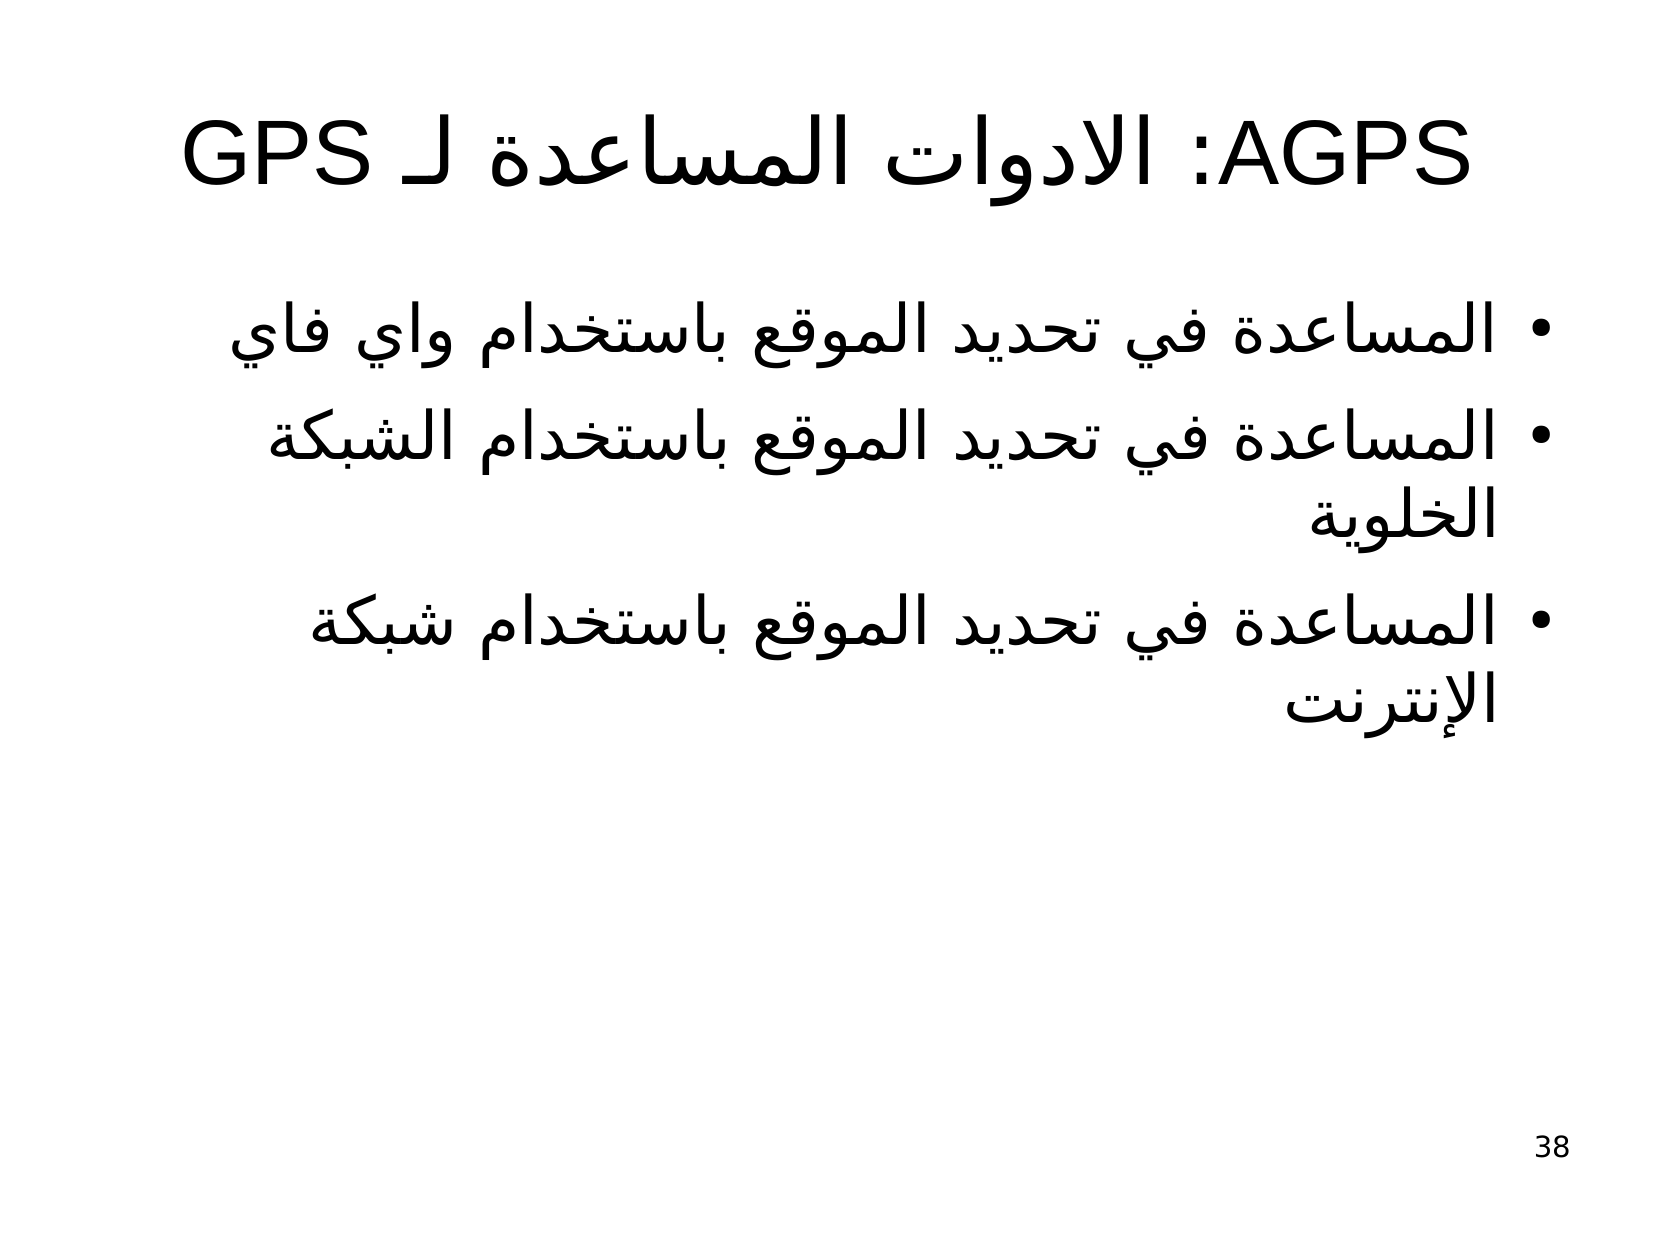

# AGPS: الادوات المساعدة لـ GPS
المساعدة في تحديد الموقع باستخدام واي فاي
المساعدة في تحديد الموقع باستخدام الشبكة الخلوية
المساعدة في تحديد الموقع باستخدام شبكة الإنترنت
38